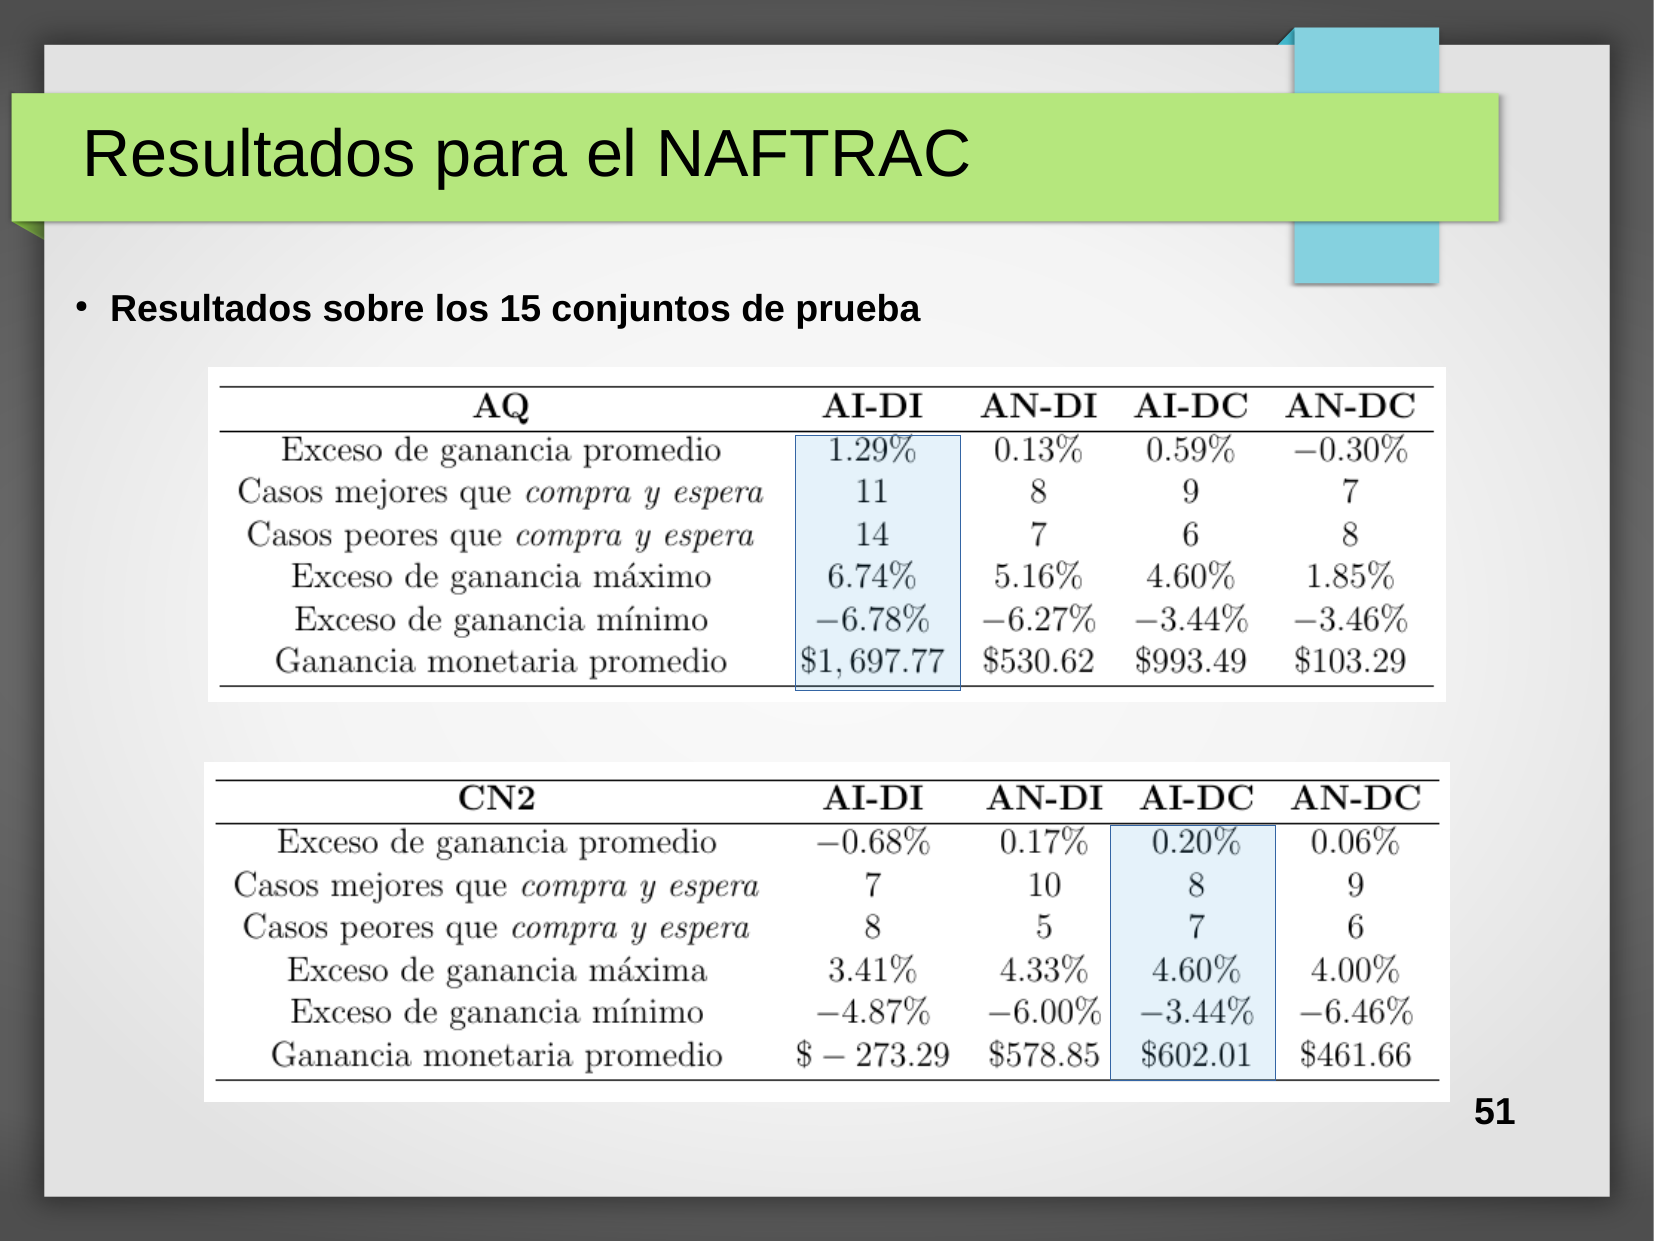

# Resultados para el NAFTRAC
Resultados sobre los 15 conjuntos de prueba